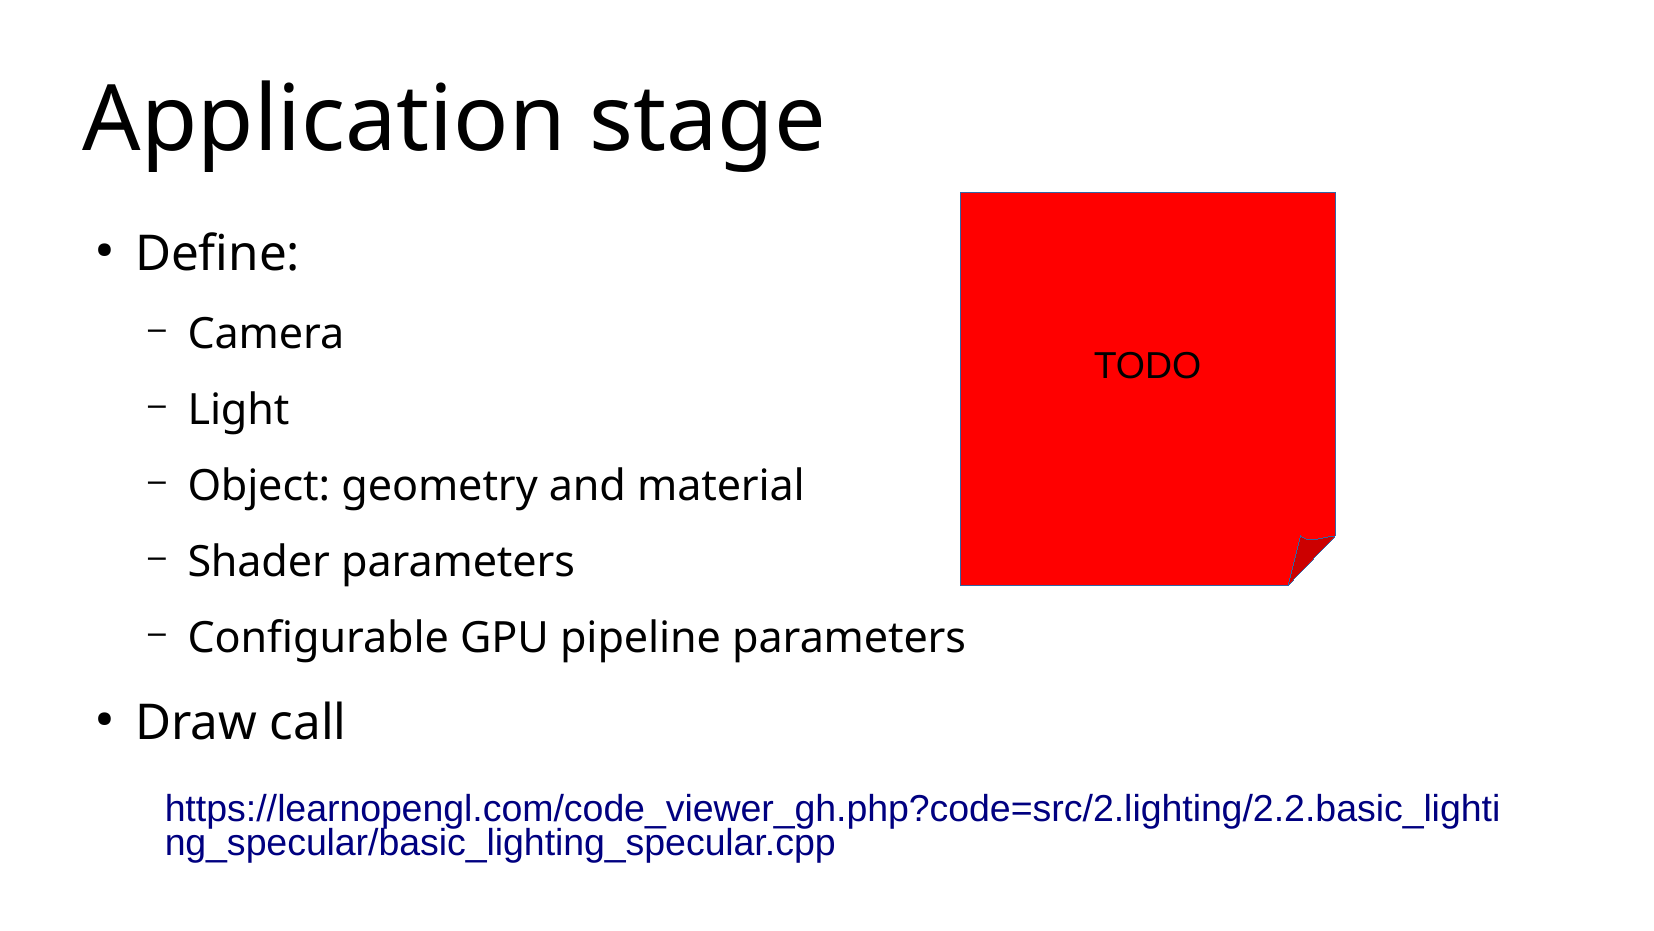

# Application stage
TODO
Define:
Camera
Light
Object: geometry and material
Shader parameters
Configurable GPU pipeline parameters
Draw call
https://learnopengl.com/code_viewer_gh.php?code=src/2.lighting/2.2.basic_lighting_specular/basic_lighting_specular.cpp